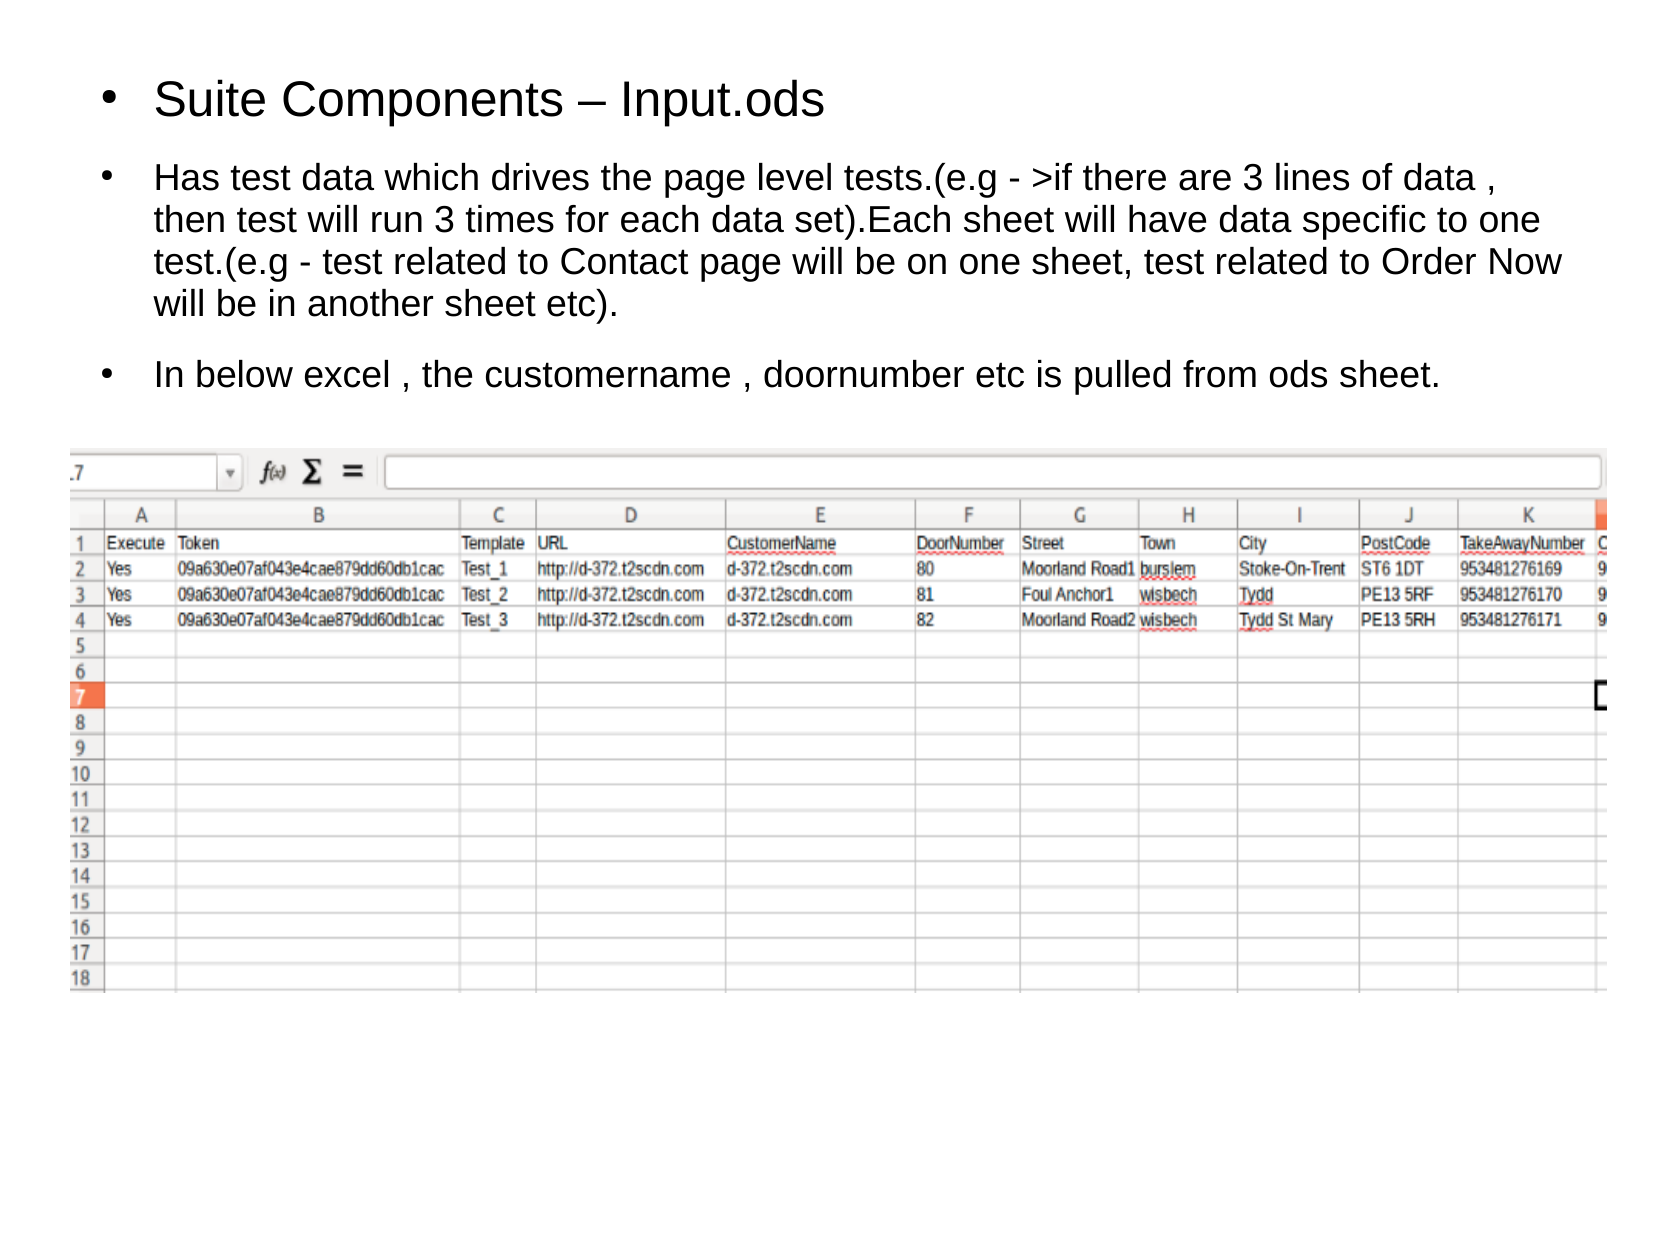

# Suite Components – Input.ods
Has test data which drives the page level tests.(e.g - >if there are 3 lines of data , then test will run 3 times for each data set).Each sheet will have data specific to one test.(e.g - test related to Contact page will be on one sheet, test related to Order Now will be in another sheet etc).
In below excel , the customername , doornumber etc is pulled from ods sheet.